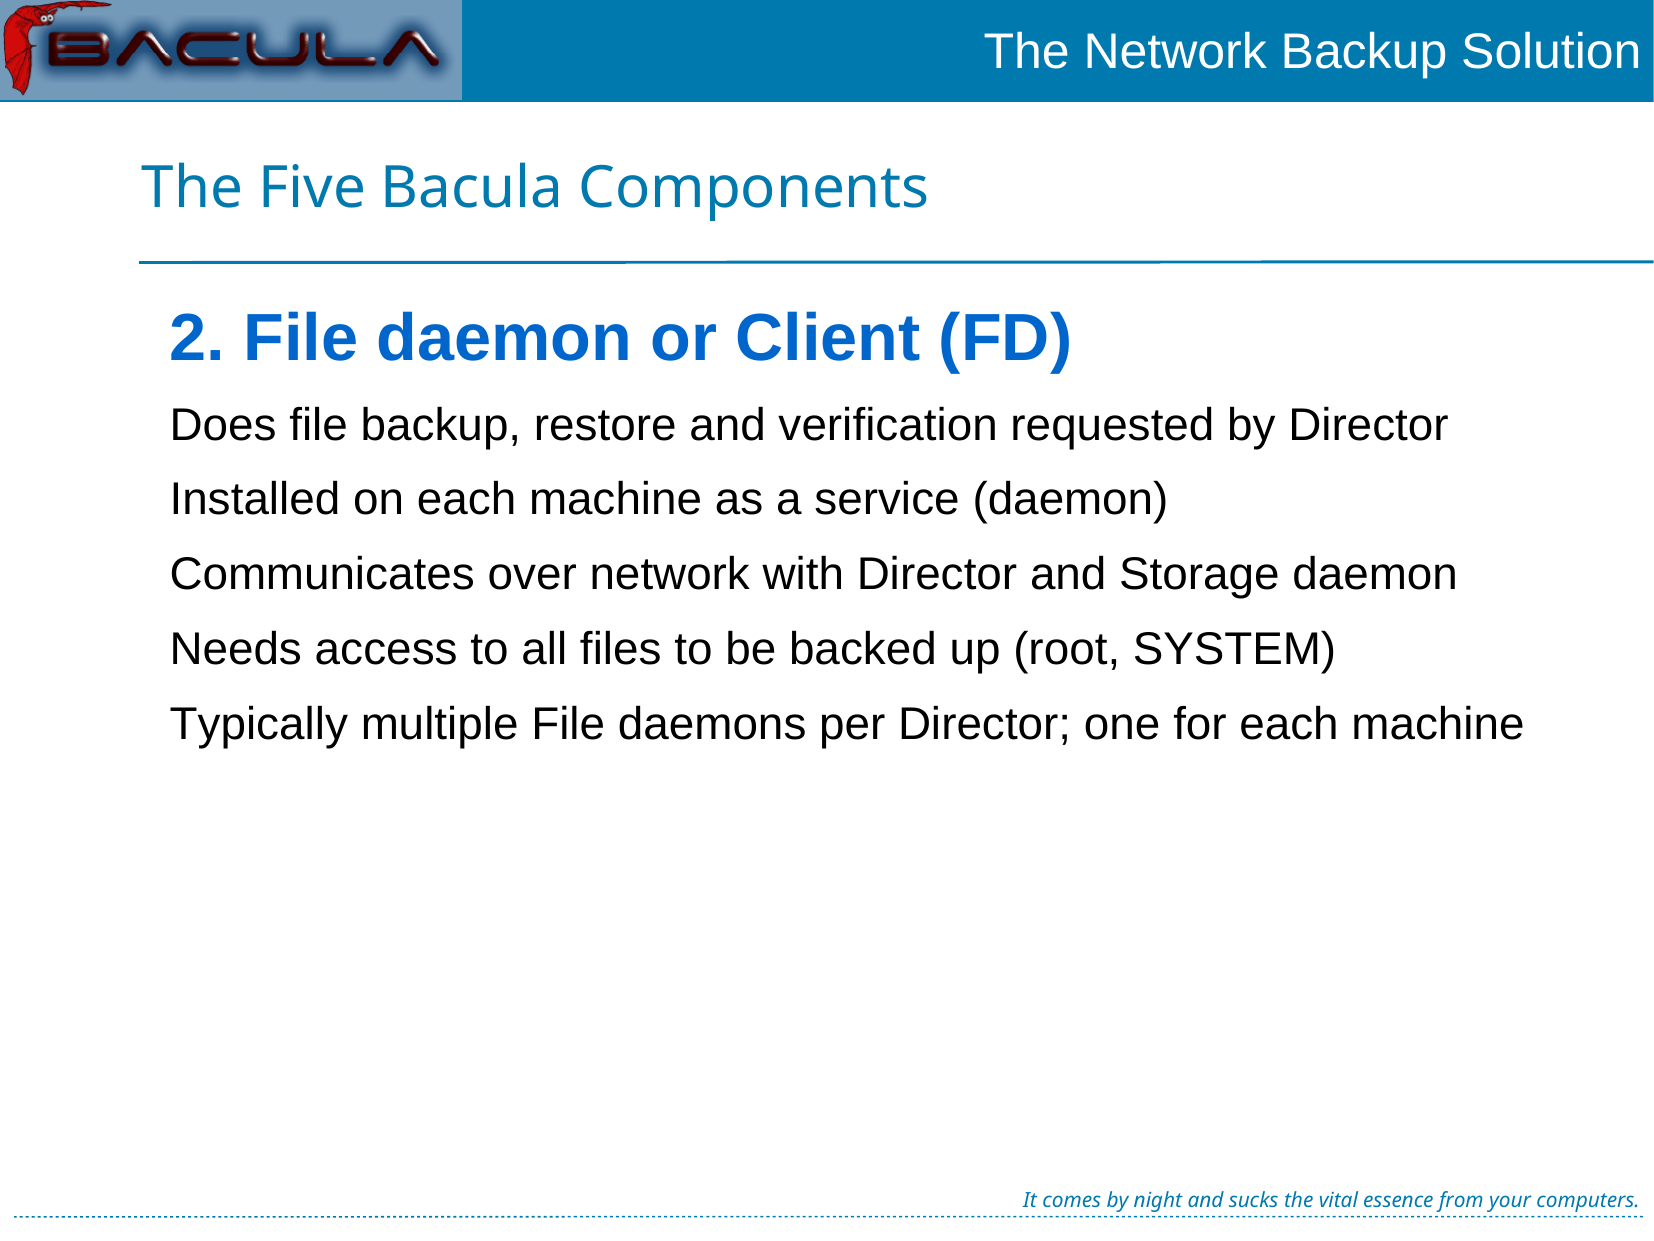

# The Five Bacula Components
2. File daemon or Client (FD)
Does file backup, restore and verification requested by Director
Installed on each machine as a service (daemon)
Communicates over network with Director and Storage daemon
Needs access to all files to be backed up (root, SYSTEM)
Typically multiple File daemons per Director; one for each machine